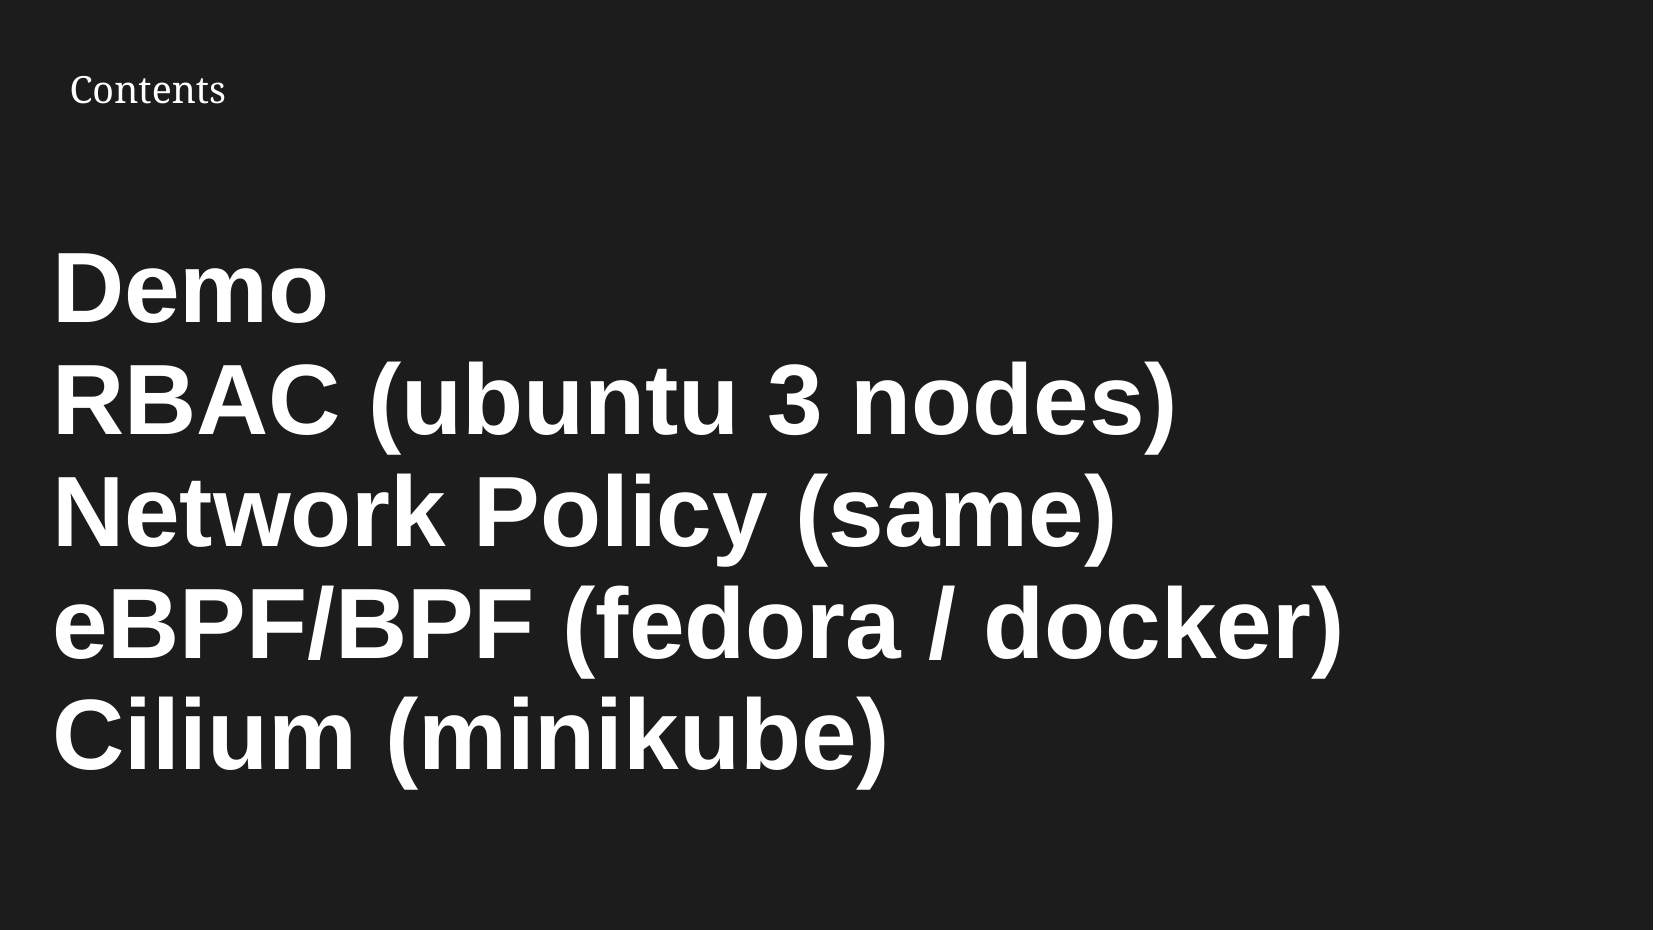

Contents
Demo
RBAC (ubuntu 3 nodes)
Network Policy (same)
eBPF/BPF (fedora / docker)
Cilium (minikube)